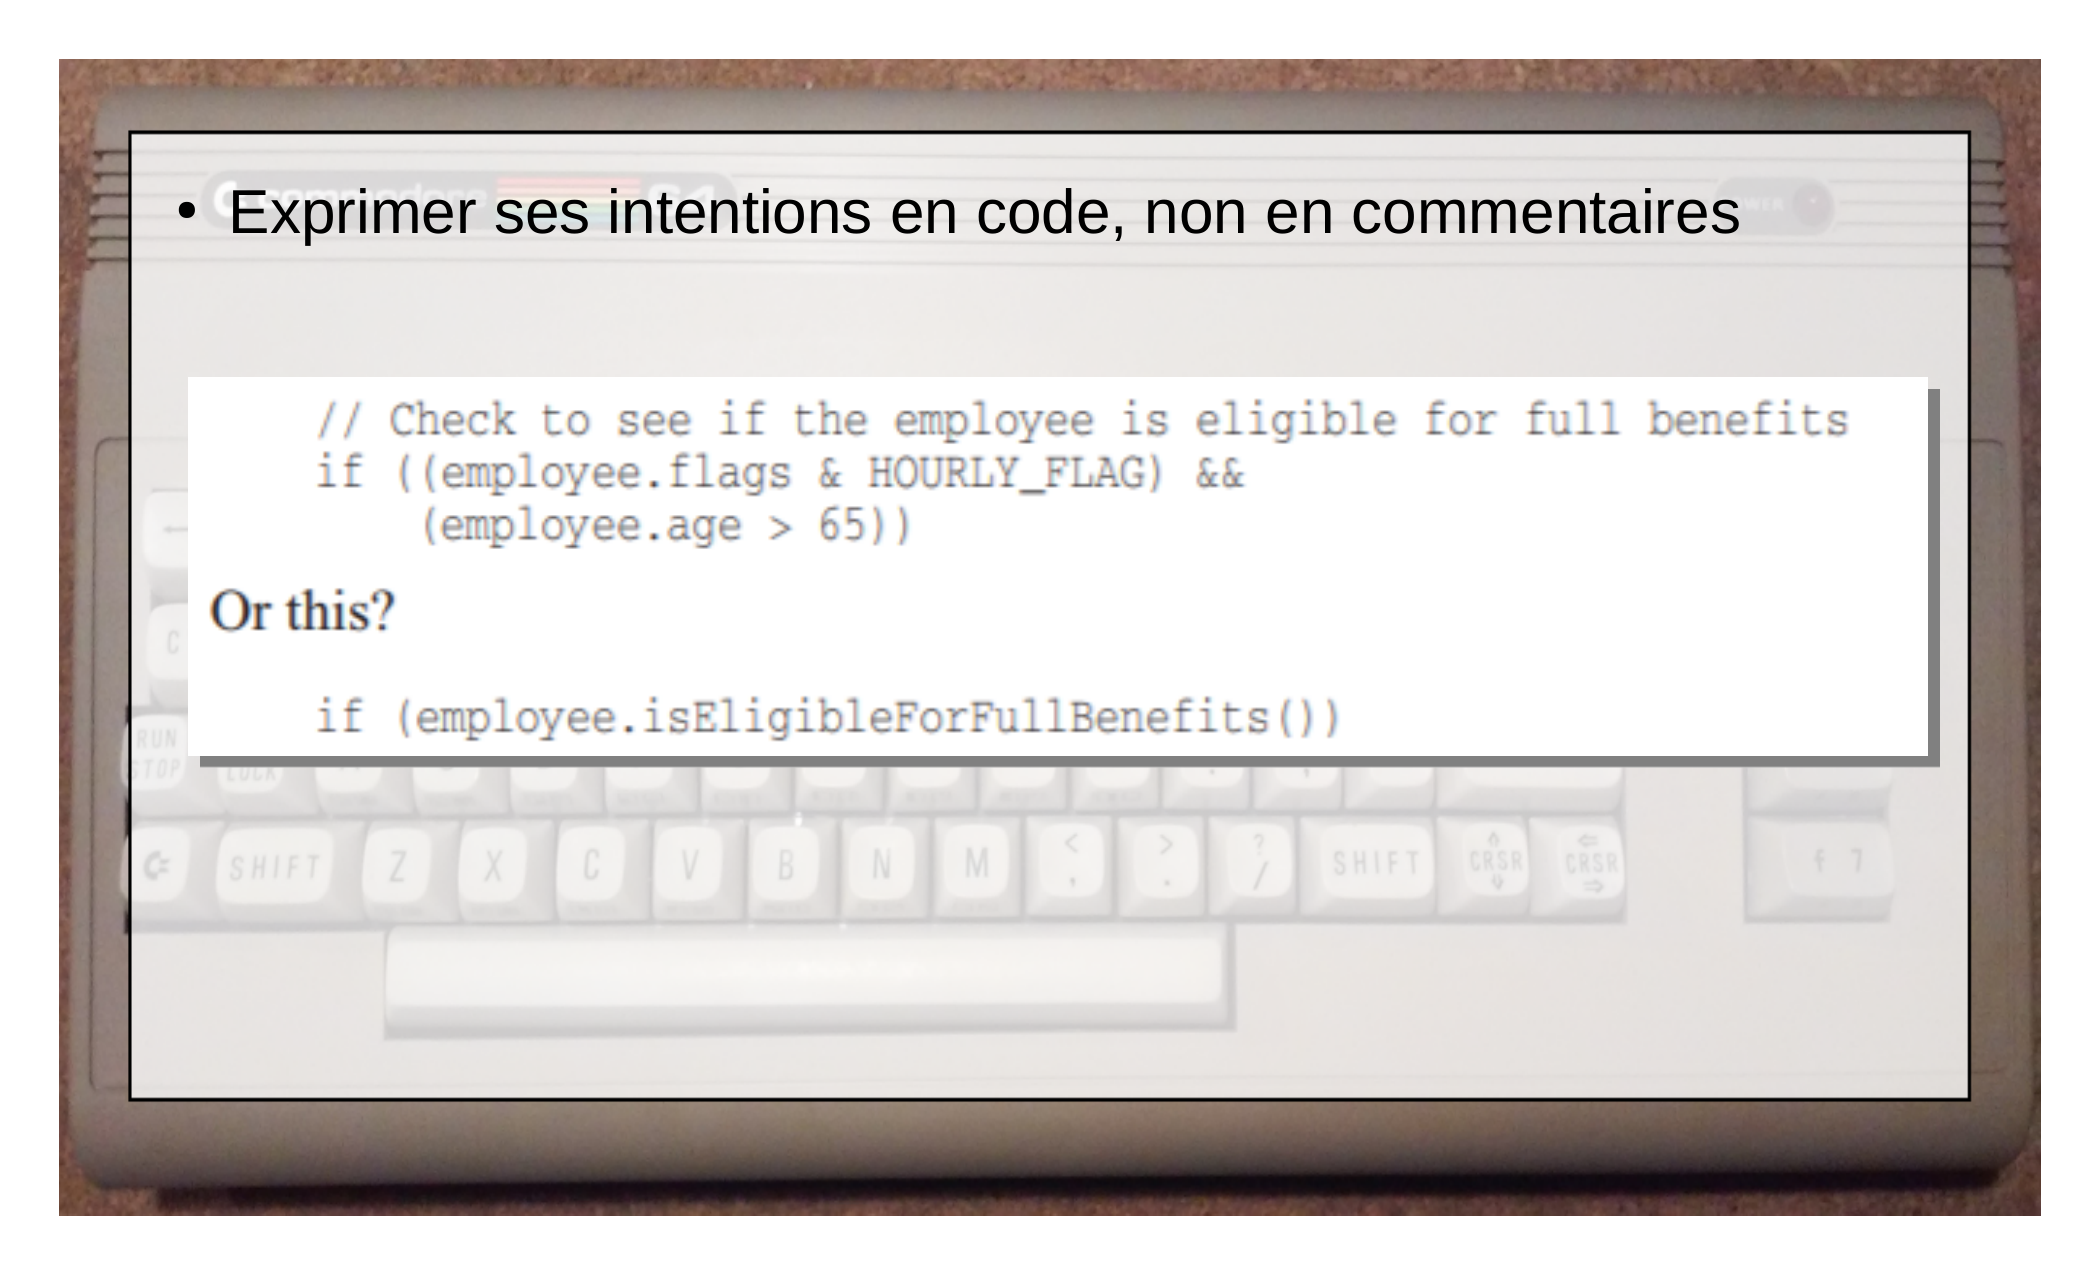

# Exprimer ses intentions en code, non en commentaires